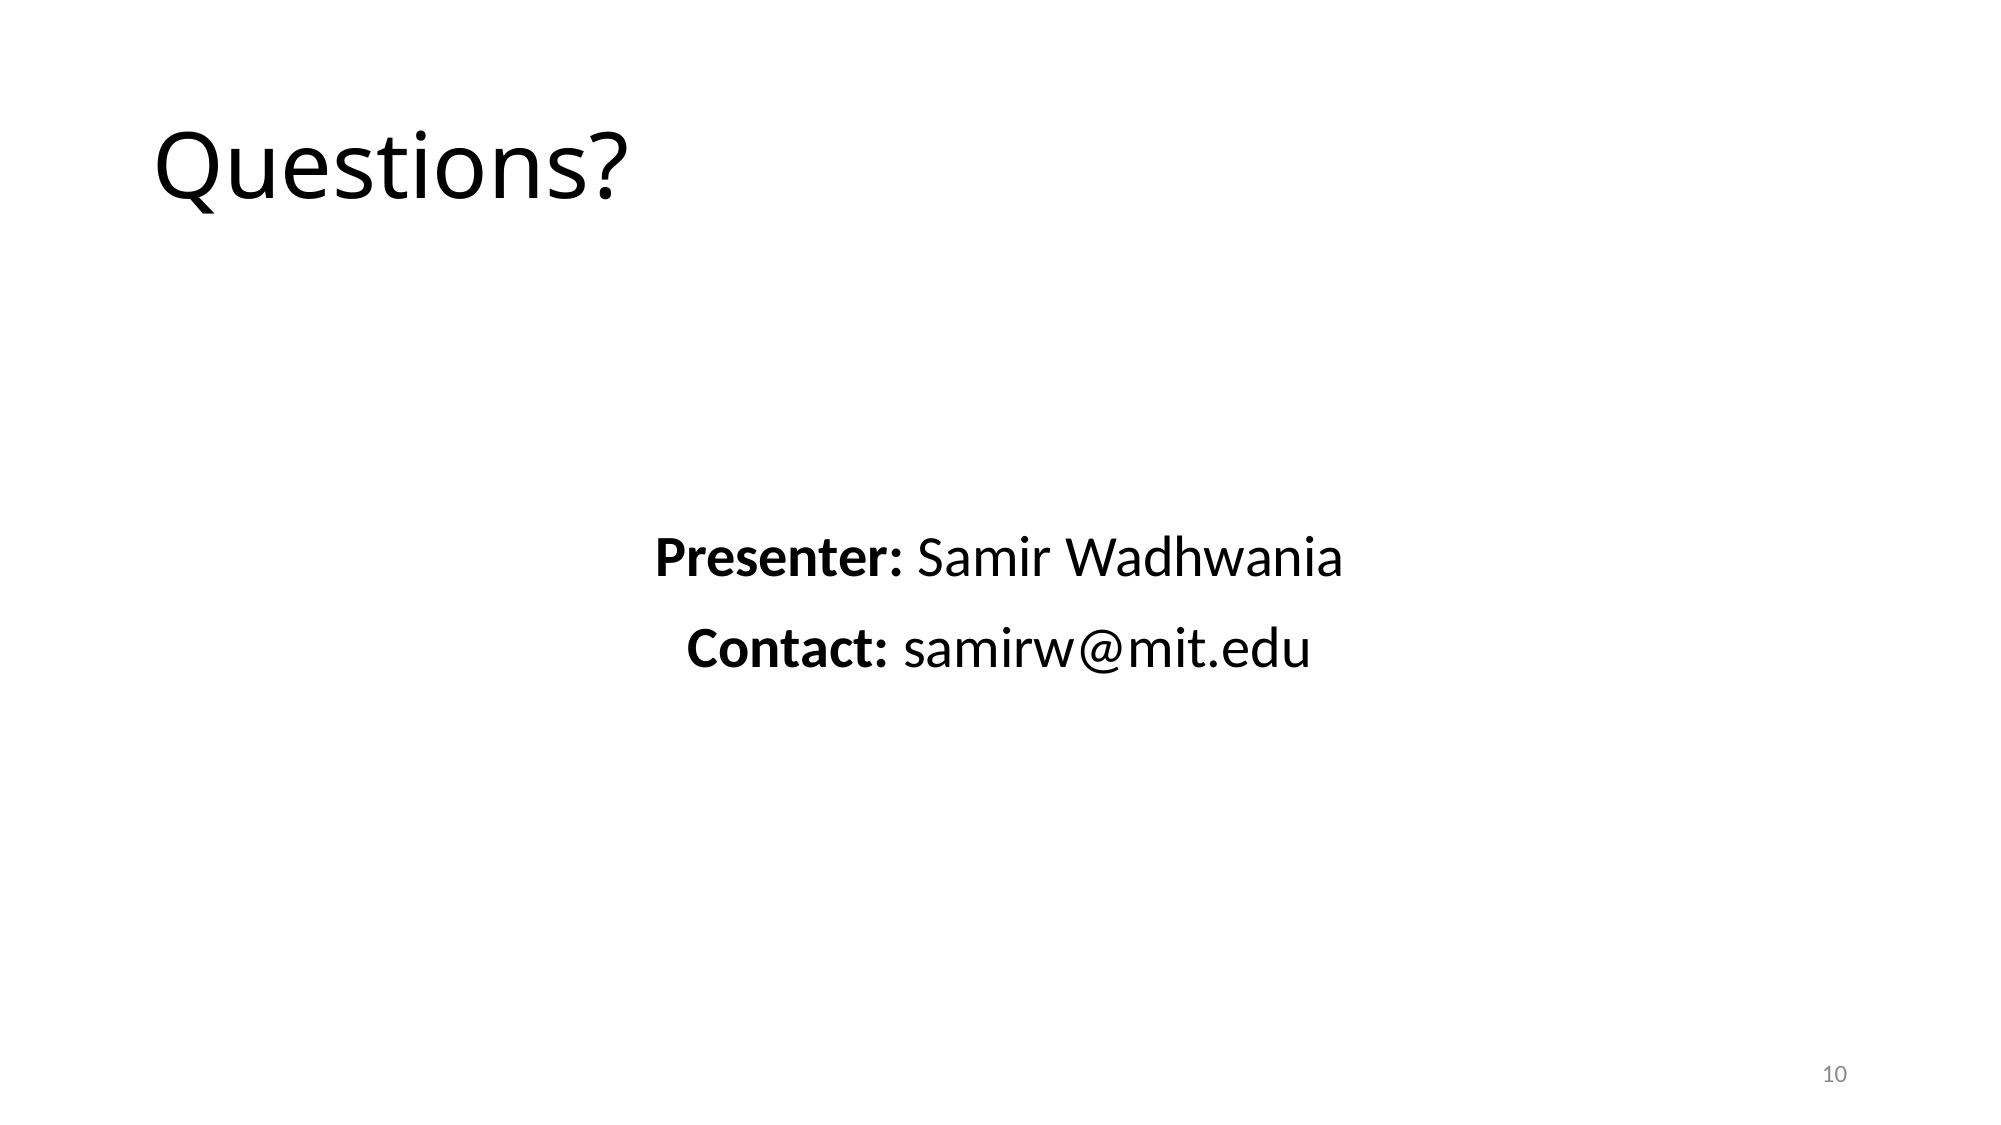

# Questions?
Presenter: Samir Wadhwania
Contact: samirw@mit.edu